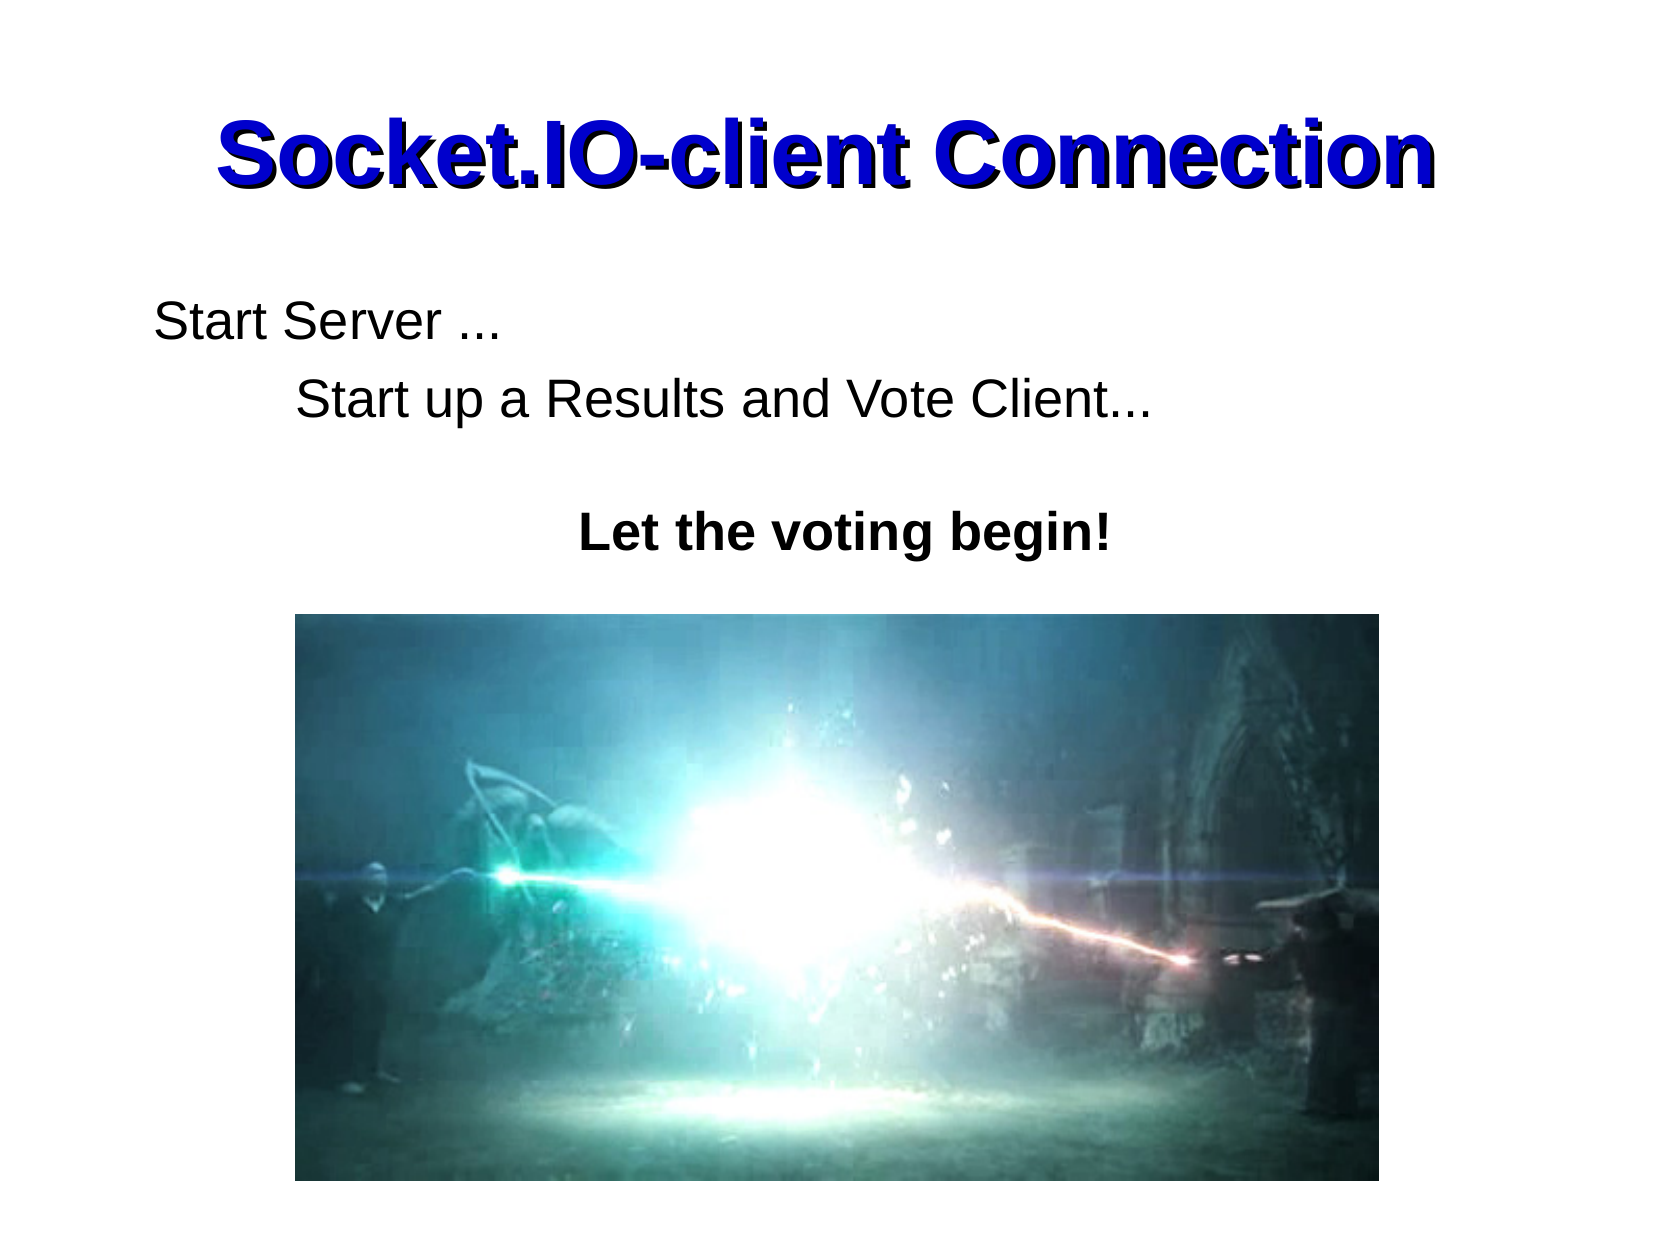

# Socket.IO-client Connection
Start Server ...
Start up a Results and Vote Client...
Let the voting begin!